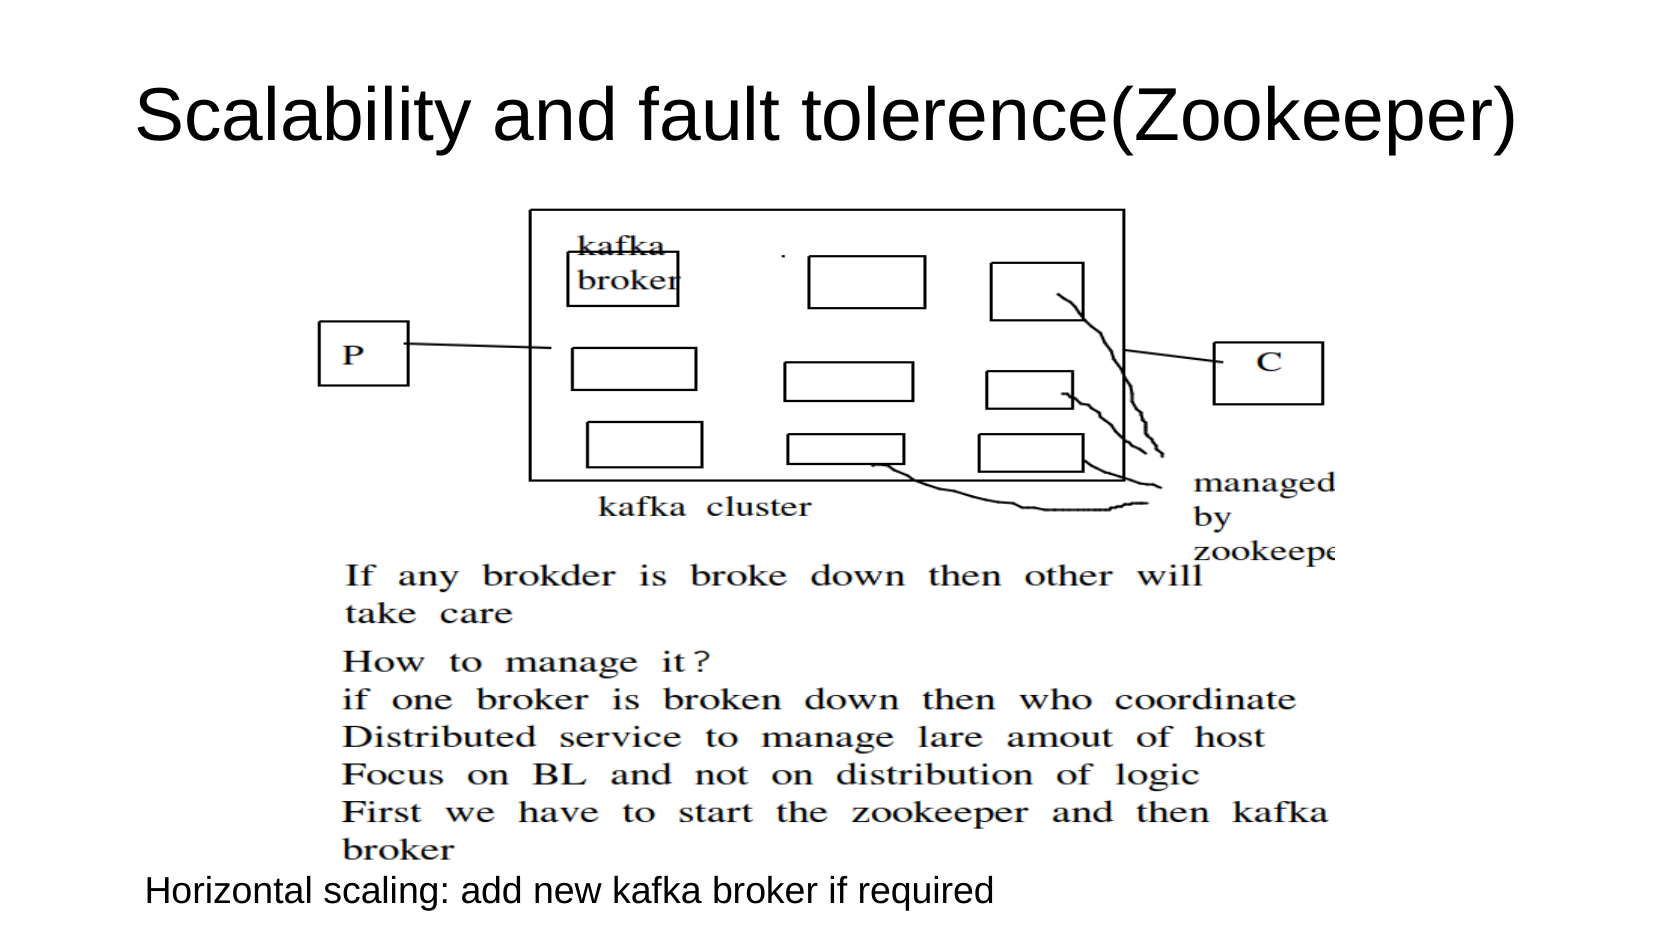

# Scalability and fault tolerence(Zookeeper)
Horizontal scaling: add new kafka broker if required